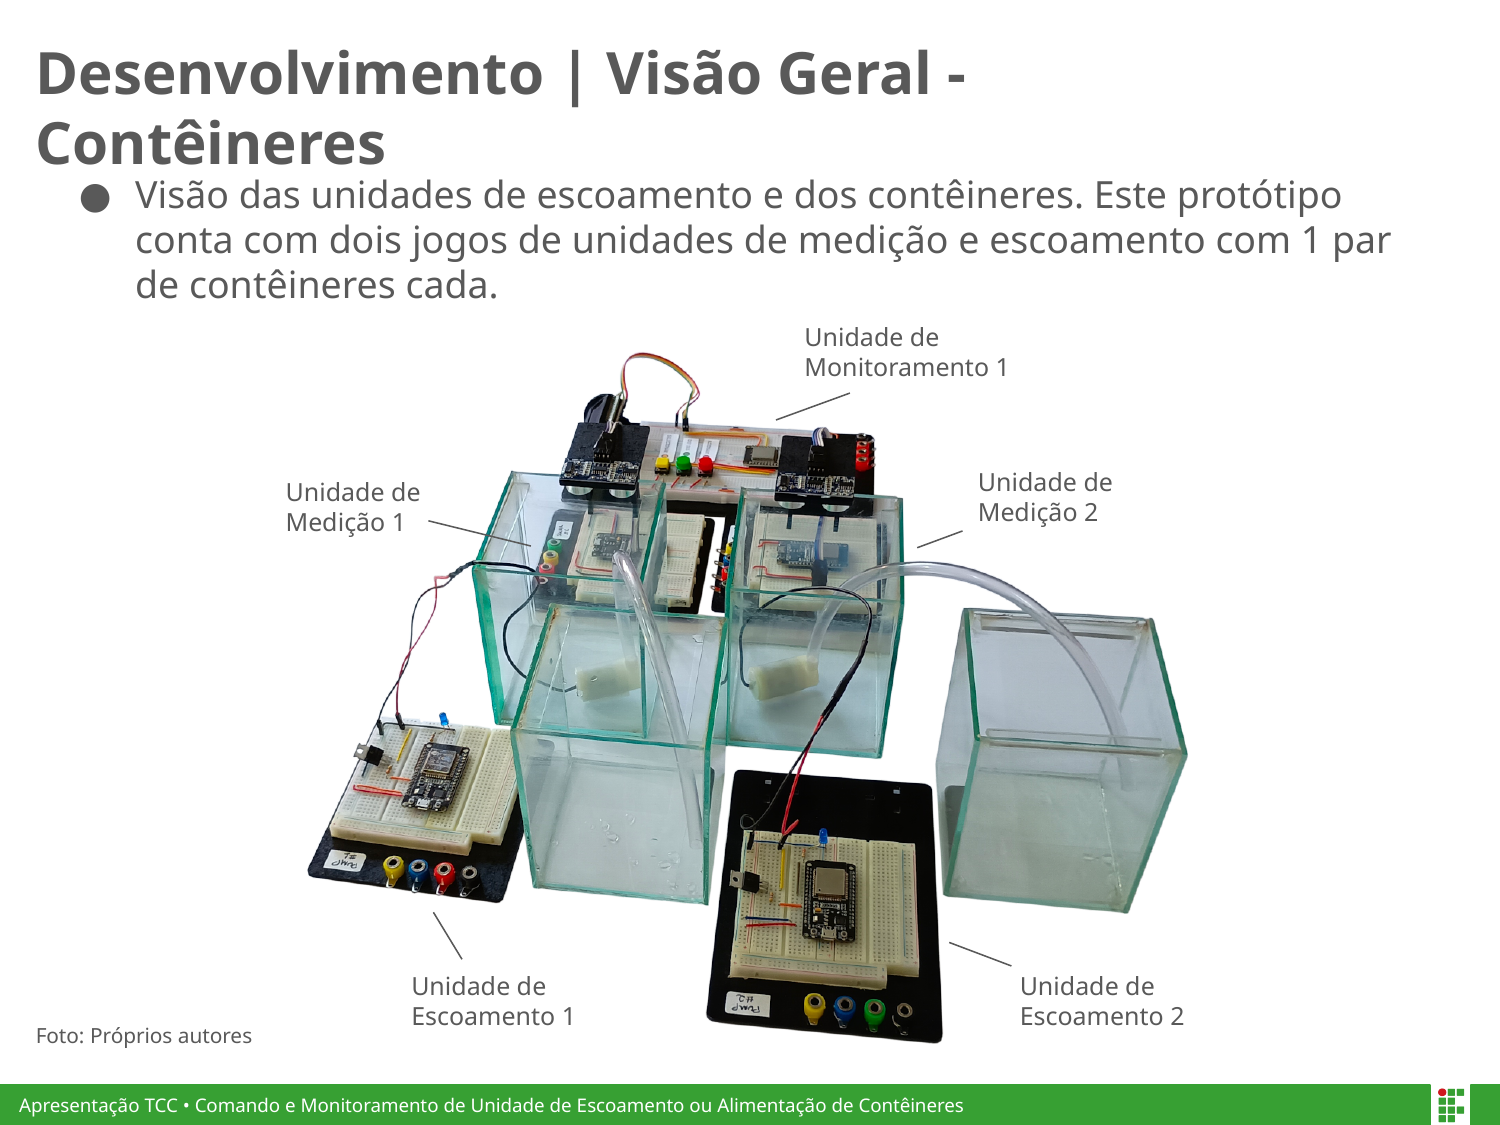

Desenvolvimento | Visão Geral - Contêineres
Visão das unidades de escoamento e dos contêineres. Este protótipo conta com dois jogos de unidades de medição e escoamento com 1 par de contêineres cada.
Unidade de Monitoramento 1
Unidade de Medição 2
Unidade de Medição 1
Unidade de Escoamento 1
Unidade de Escoamento 2
Foto: Próprios autores
Apresentação TCC • Comando e Monitoramento de Unidade de Escoamento ou Alimentação de Contêineres